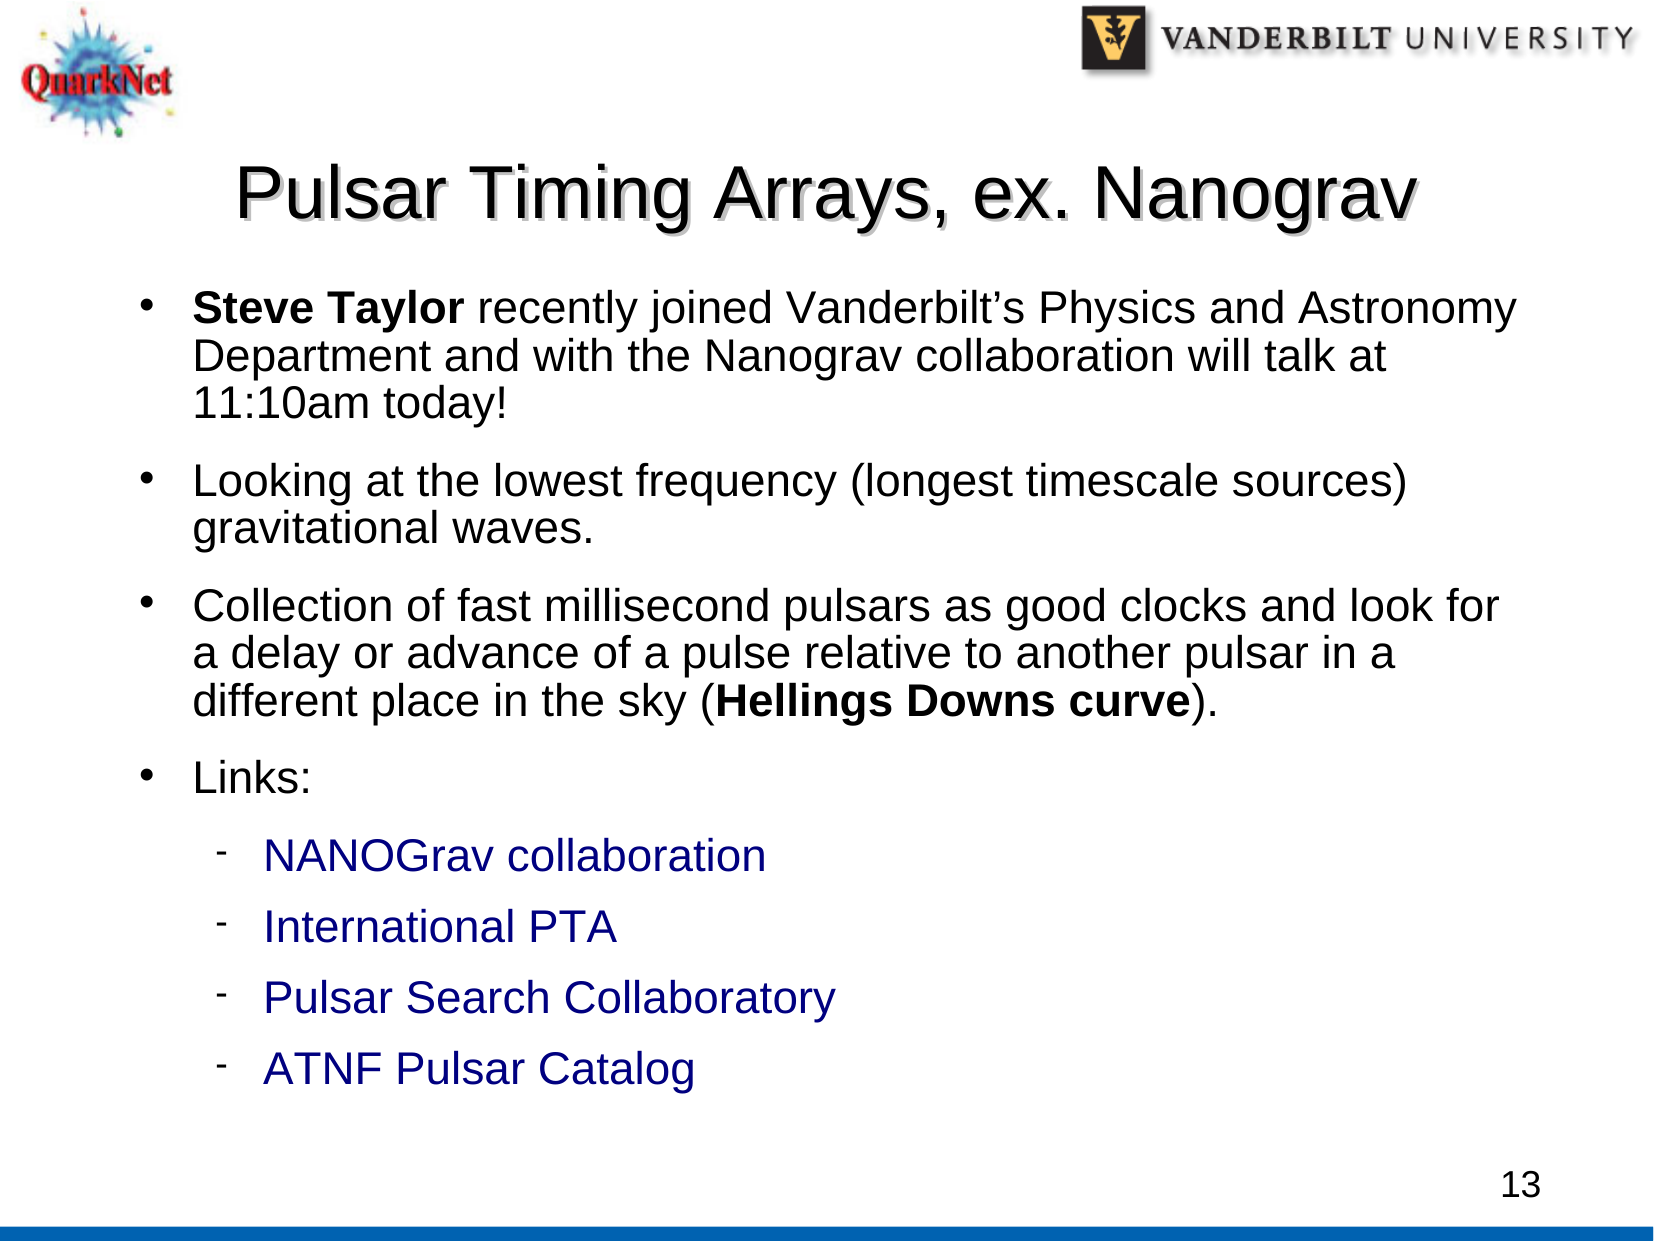

# Pulsar Timing Arrays, ex. Nanograv
Steve Taylor recently joined Vanderbilt’s Physics and Astronomy Department and with the Nanograv collaboration will talk at 11:10am today!
Looking at the lowest frequency (longest timescale sources) gravitational waves.
Collection of fast millisecond pulsars as good clocks and look for a delay or advance of a pulse relative to another pulsar in a different place in the sky (Hellings Downs curve).
Links:
NANOGrav collaboration
International PTA
Pulsar Search Collaboratory
ATNF Pulsar Catalog
13